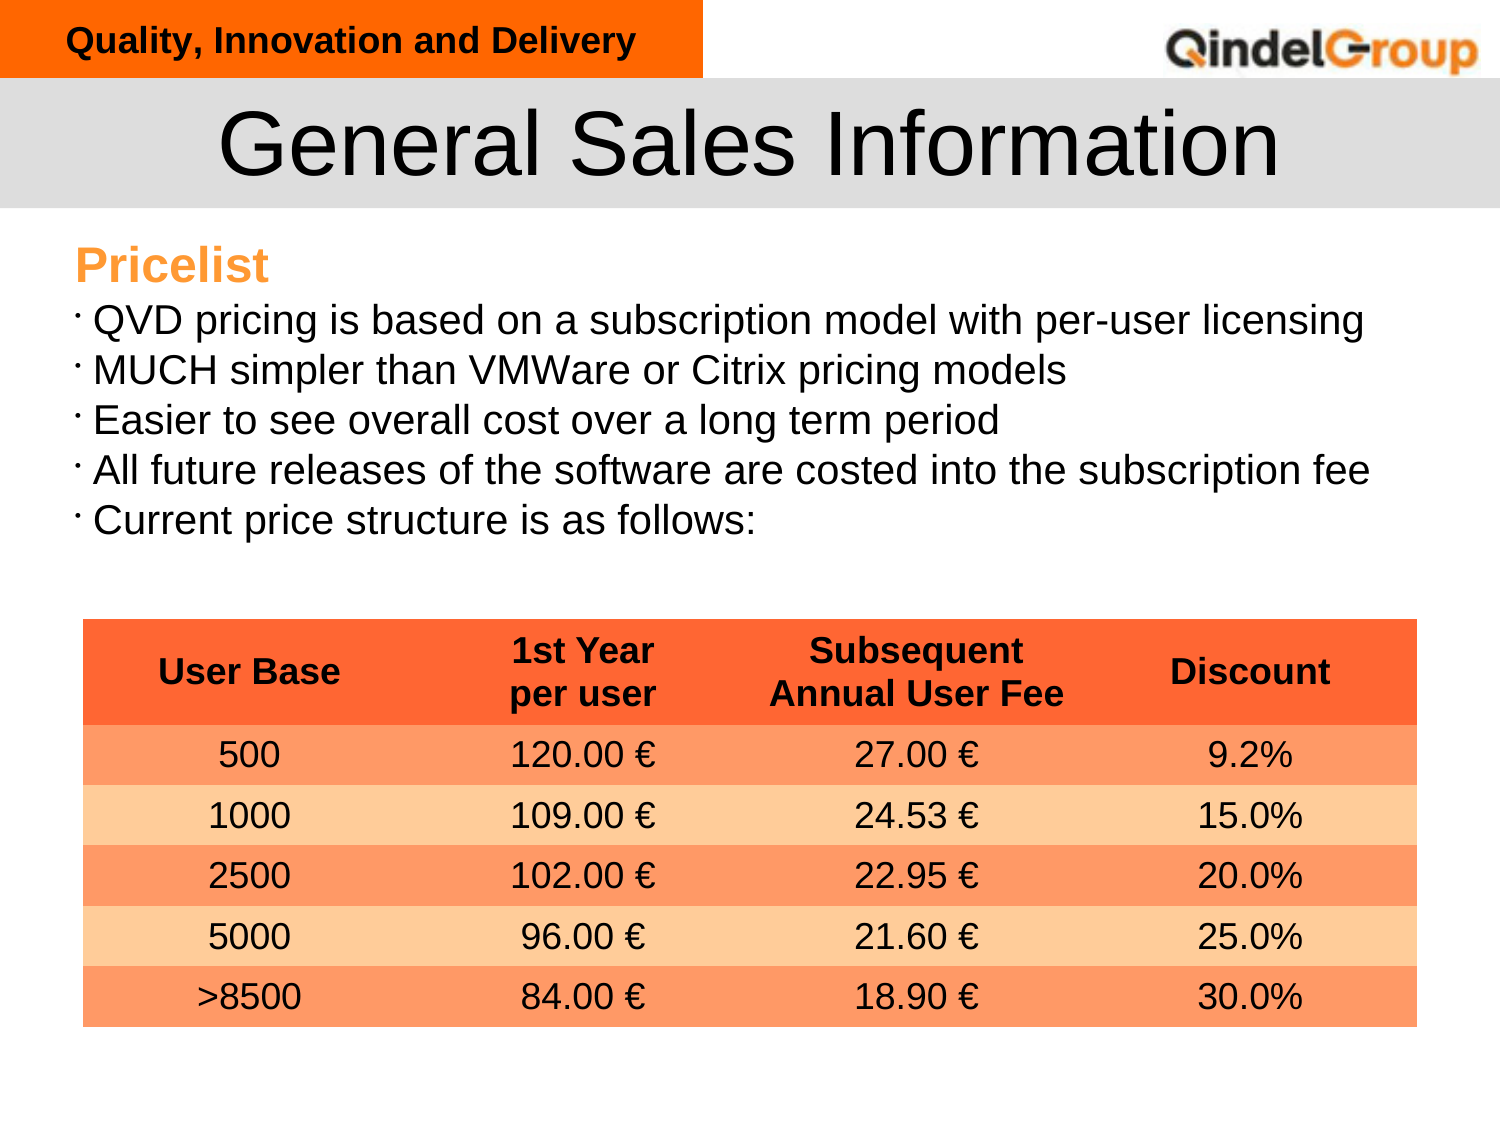

# General Sales Information
Pricelist
 QVD pricing is based on a subscription model with per-user licensing
 MUCH simpler than VMWare or Citrix pricing models
 Easier to see overall cost over a long term period
 All future releases of the software are costed into the subscription fee
 Current price structure is as follows:
| User Base | 1st Year per user | Subsequent Annual User Fee | Discount |
| --- | --- | --- | --- |
| 500 | 120.00 € | 27.00 € | 9.2% |
| 1000 | 109.00 € | 24.53 € | 15.0% |
| 2500 | 102.00 € | 22.95 € | 20.0% |
| 5000 | 96.00 € | 21.60 € | 25.0% |
| >8500 | 84.00 € | 18.90 € | 30.0% |